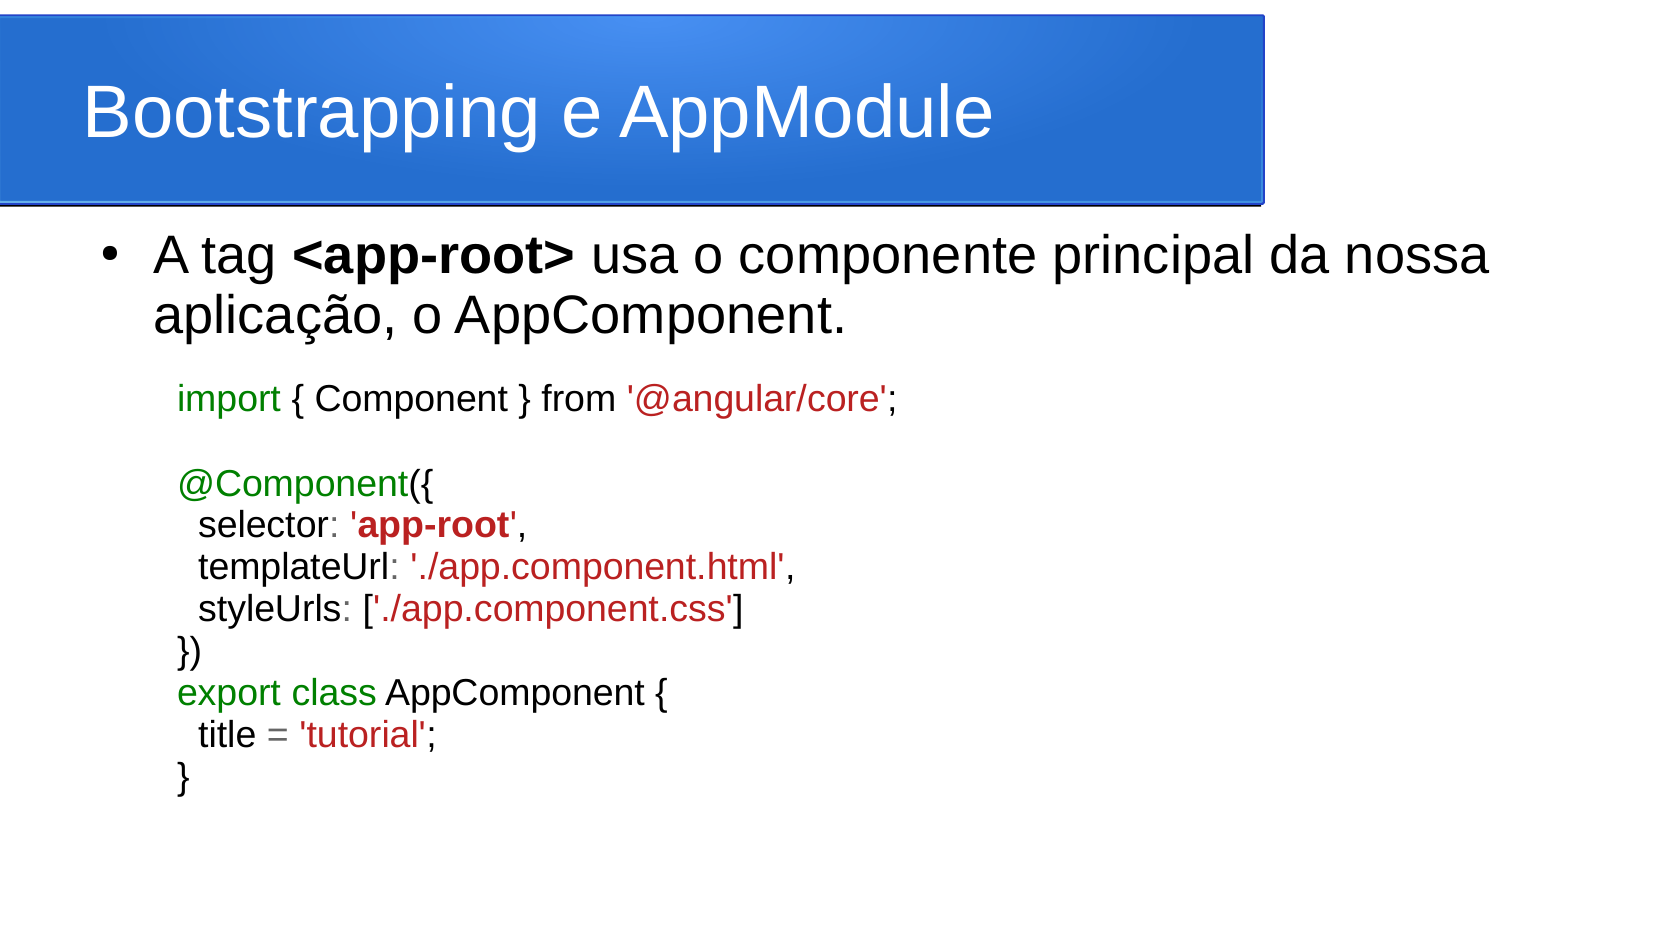

# Bootstrapping e AppModule
A tag <app-root> usa o componente principal da nossa aplicação, o AppComponent.
import { Component } from '@angular/core';
@Component({
 selector: 'app-root',
 templateUrl: './app.component.html',
 styleUrls: ['./app.component.css']
})
export class AppComponent {
 title = 'tutorial';
}